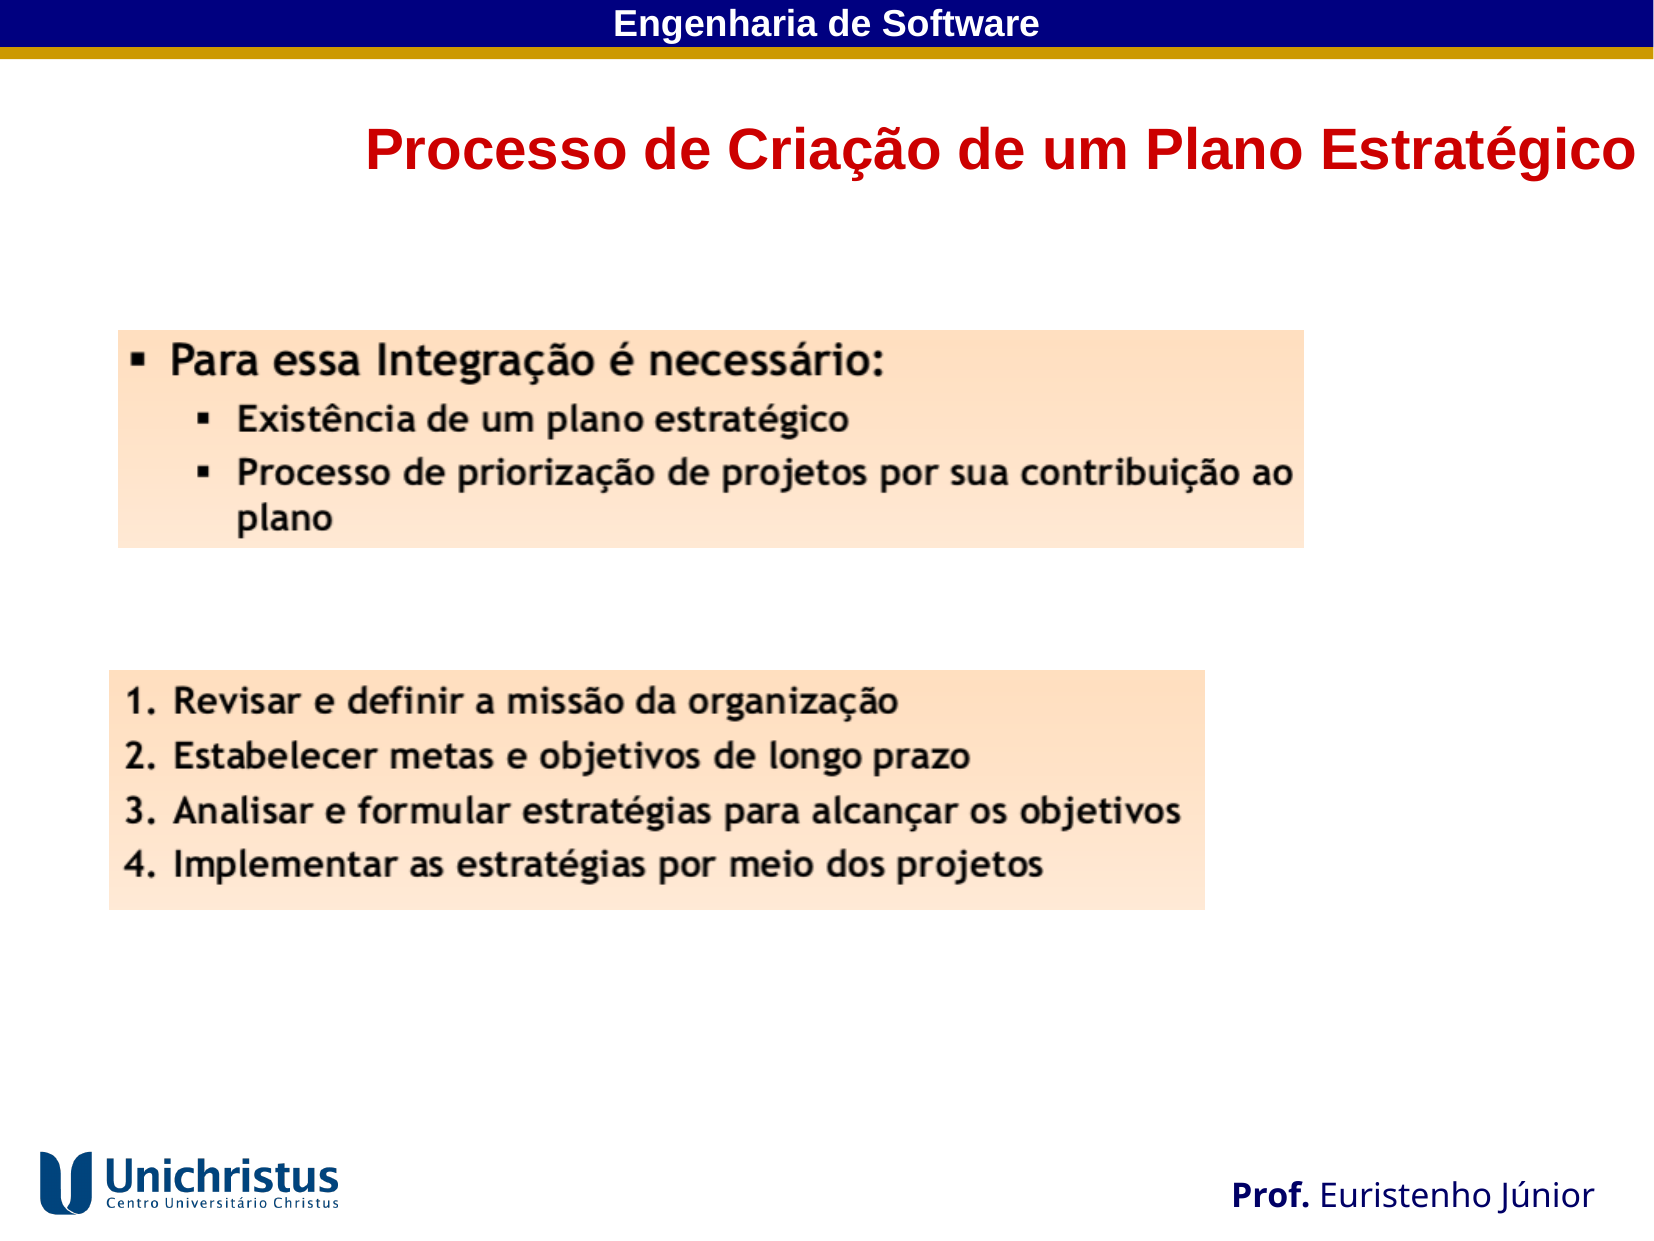

Engenharia de Software
Processo de Criação de um Plano Estratégico
Prof. Euristenho Júnior